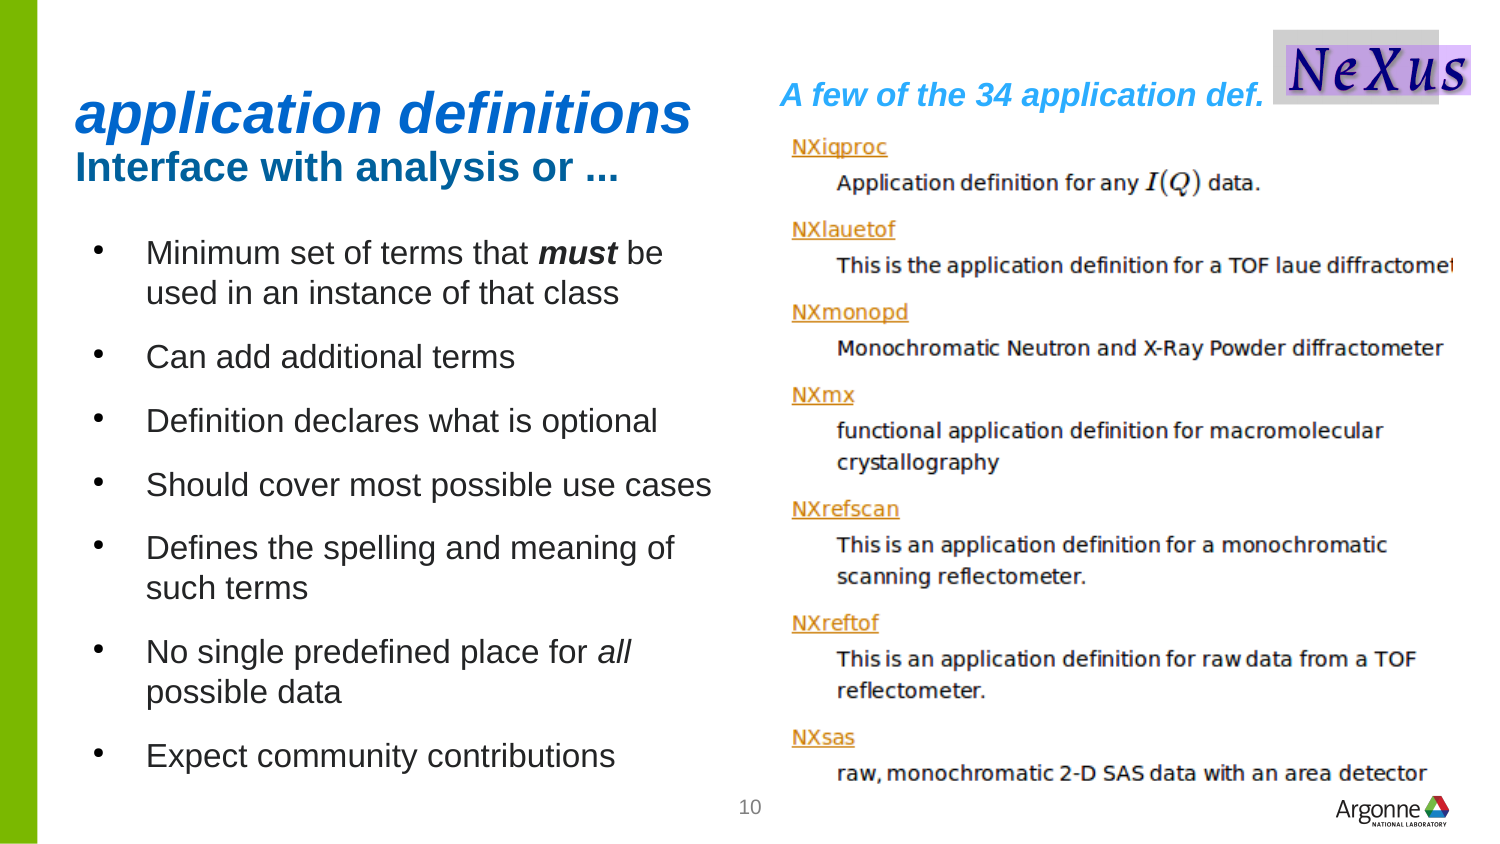

application definitions
#
A few of the 34 application def.
Interface with analysis or ...
Minimum set of terms that must be used in an instance of that class
Can add additional terms
Definition declares what is optional
Should cover most possible use cases
Defines the spelling and meaning of such terms
No single predefined place for all possible data
Expect community contributions